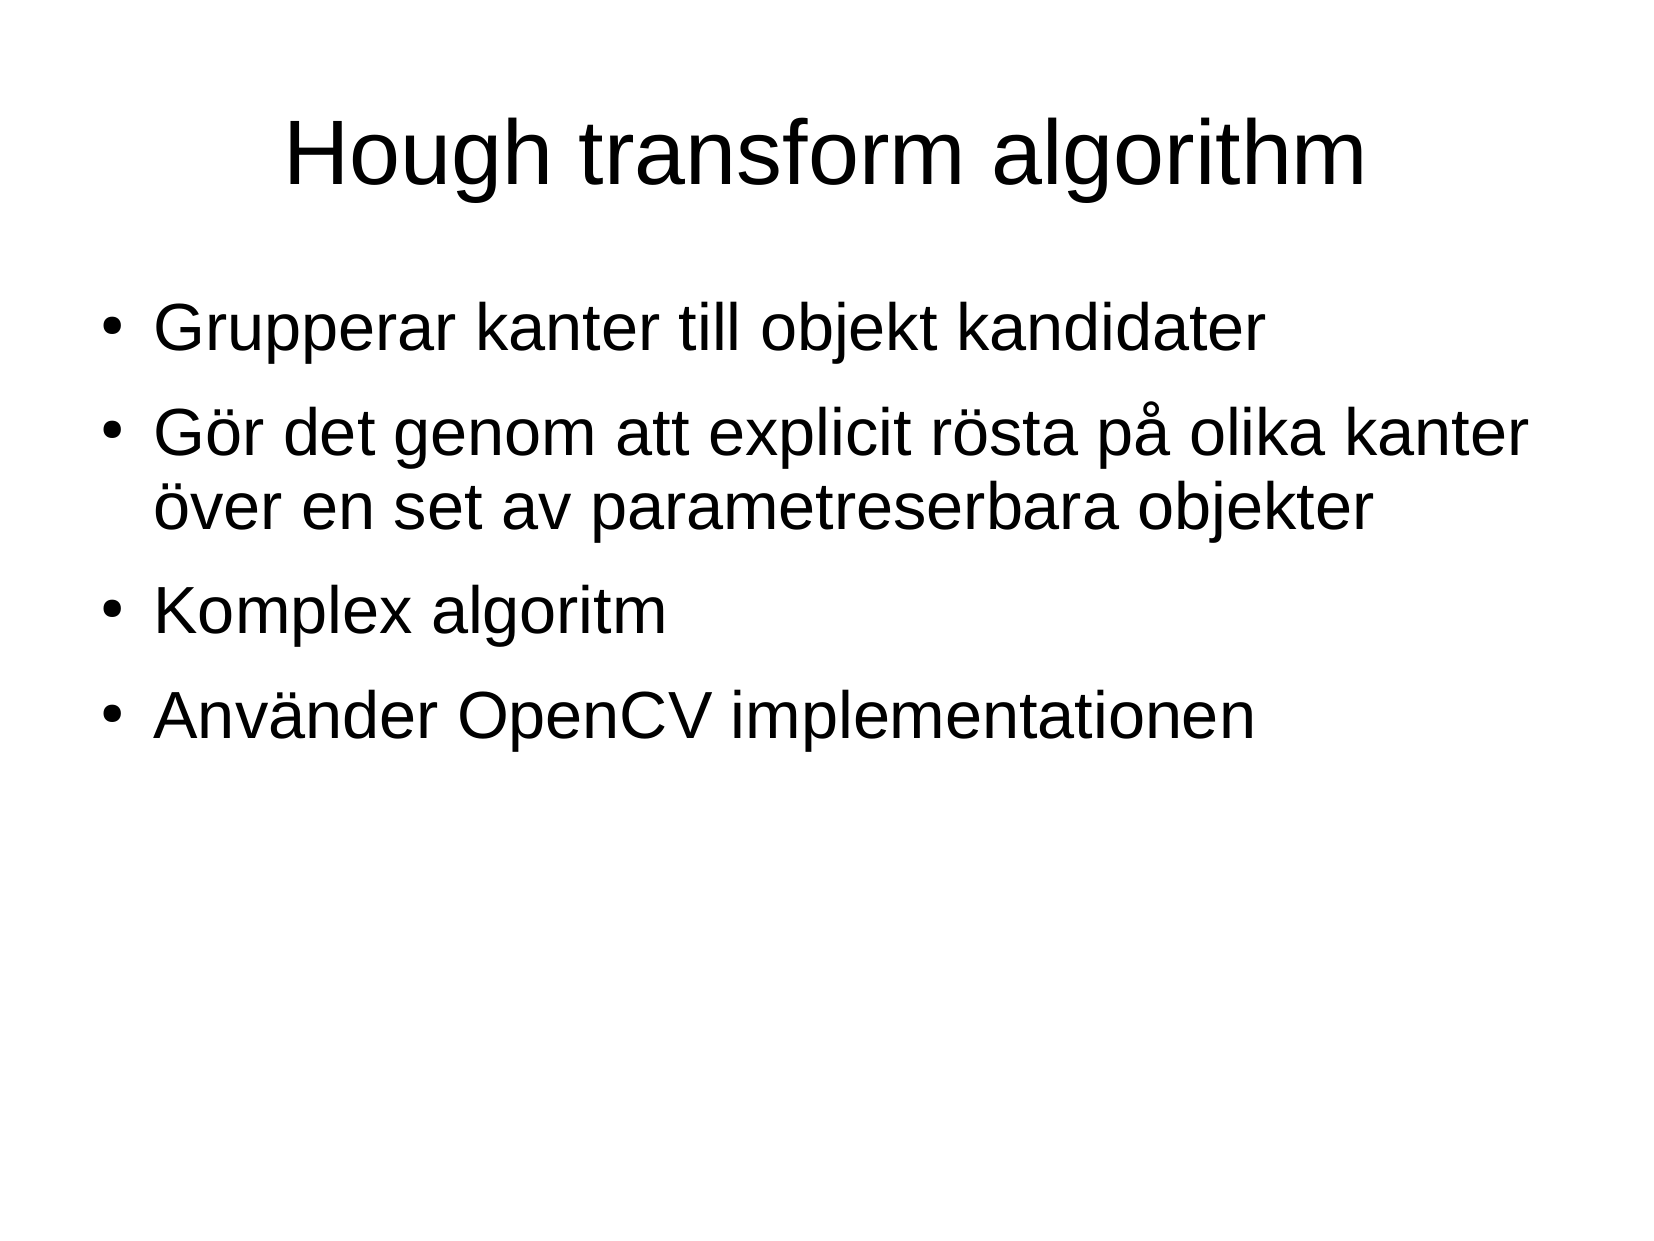

# Hough transform algorithm
Grupperar kanter till objekt kandidater
Gör det genom att explicit rösta på olika kanter över en set av parametreserbara objekter
Komplex algoritm
Använder OpenCV implementationen